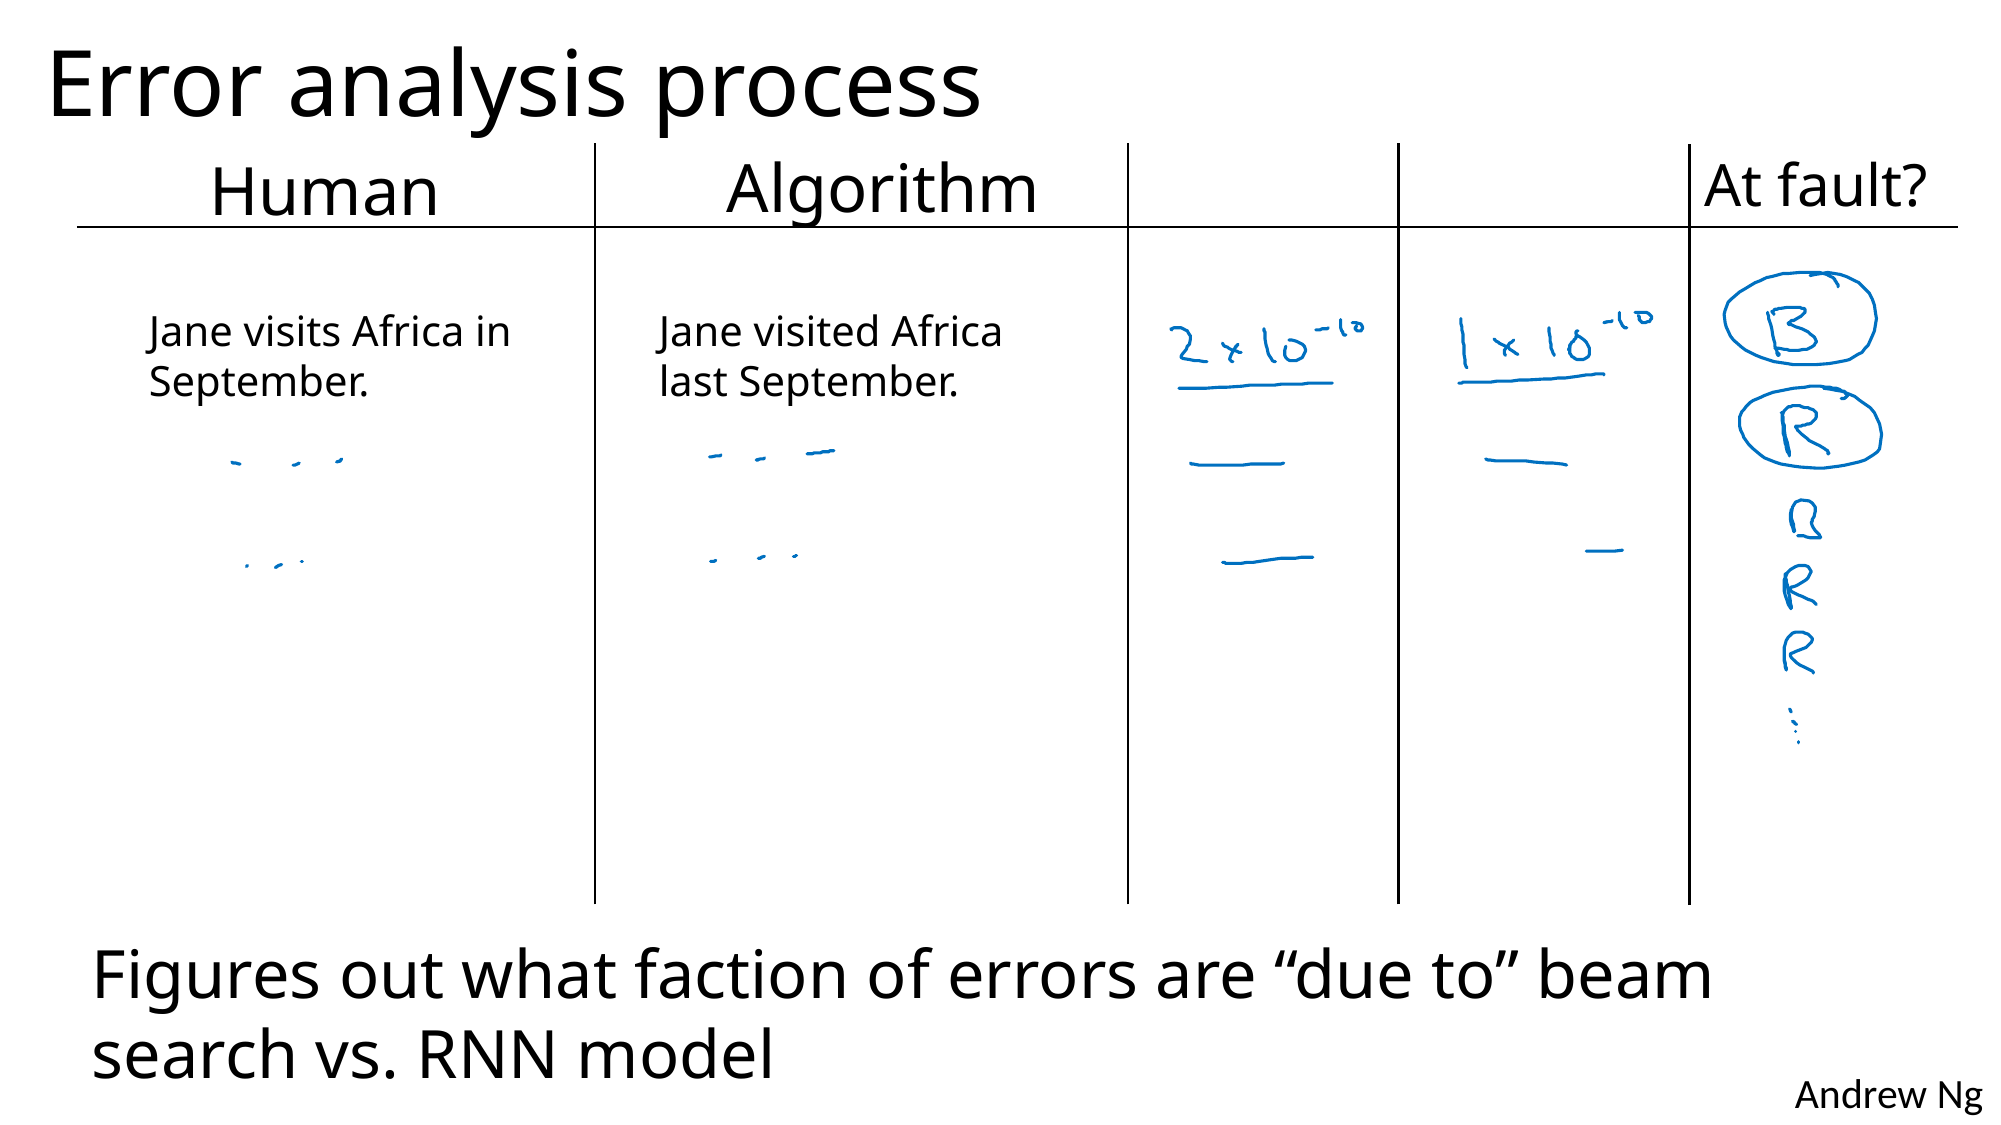

# Error analysis process
Algorithm
At fault?
Human
Jane visits Africa in September.
Jane visited Africa last September.
Figures out what faction of errors are “due to” beam search vs. RNN model